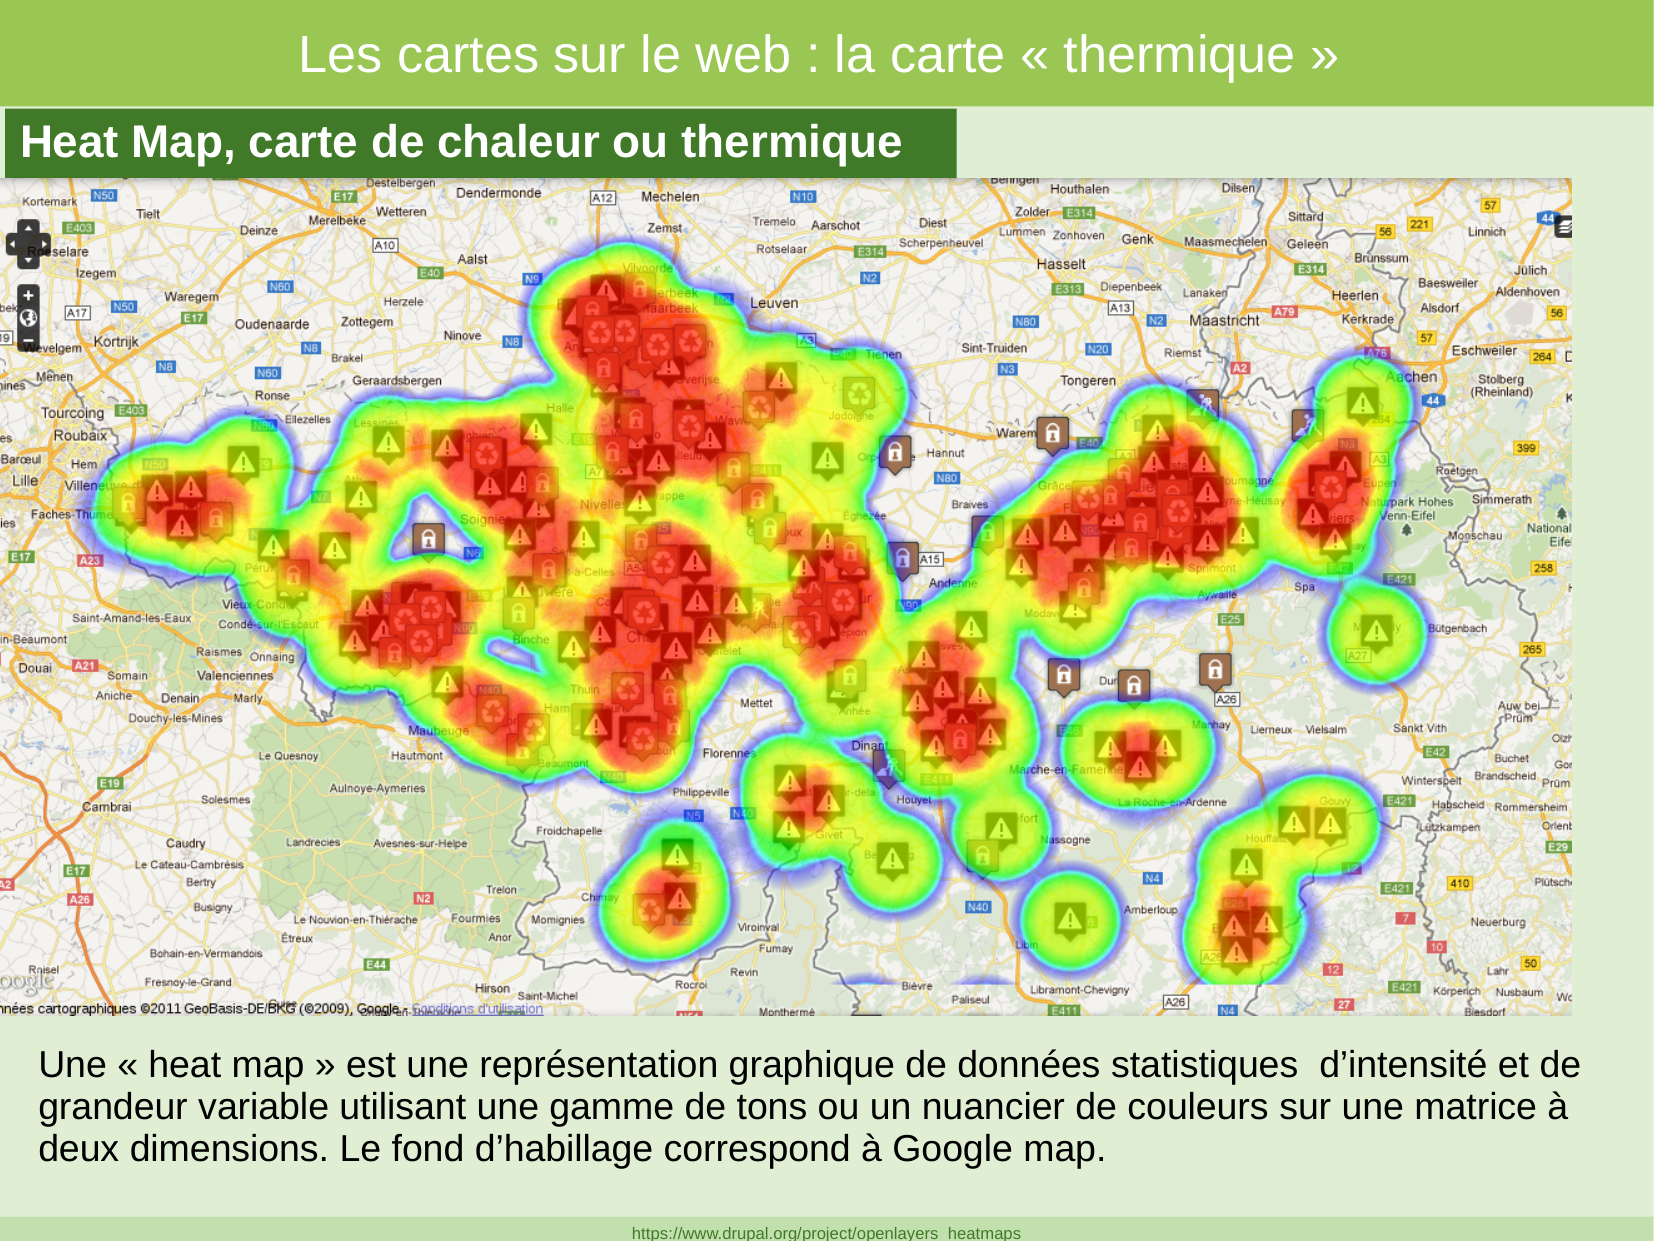

# Les cartes sur le web : la carte « thermique »
Heat Map, carte de chaleur ou thermique
Une « heat map » est une représentation graphique de données statistiques d’intensité et de grandeur variable utilisant une gamme de tons ou un nuancier de couleurs sur une matrice à deux dimensions. Le fond d’habillage correspond à Google map.
https://www.drupal.org/project/openlayers_heatmaps